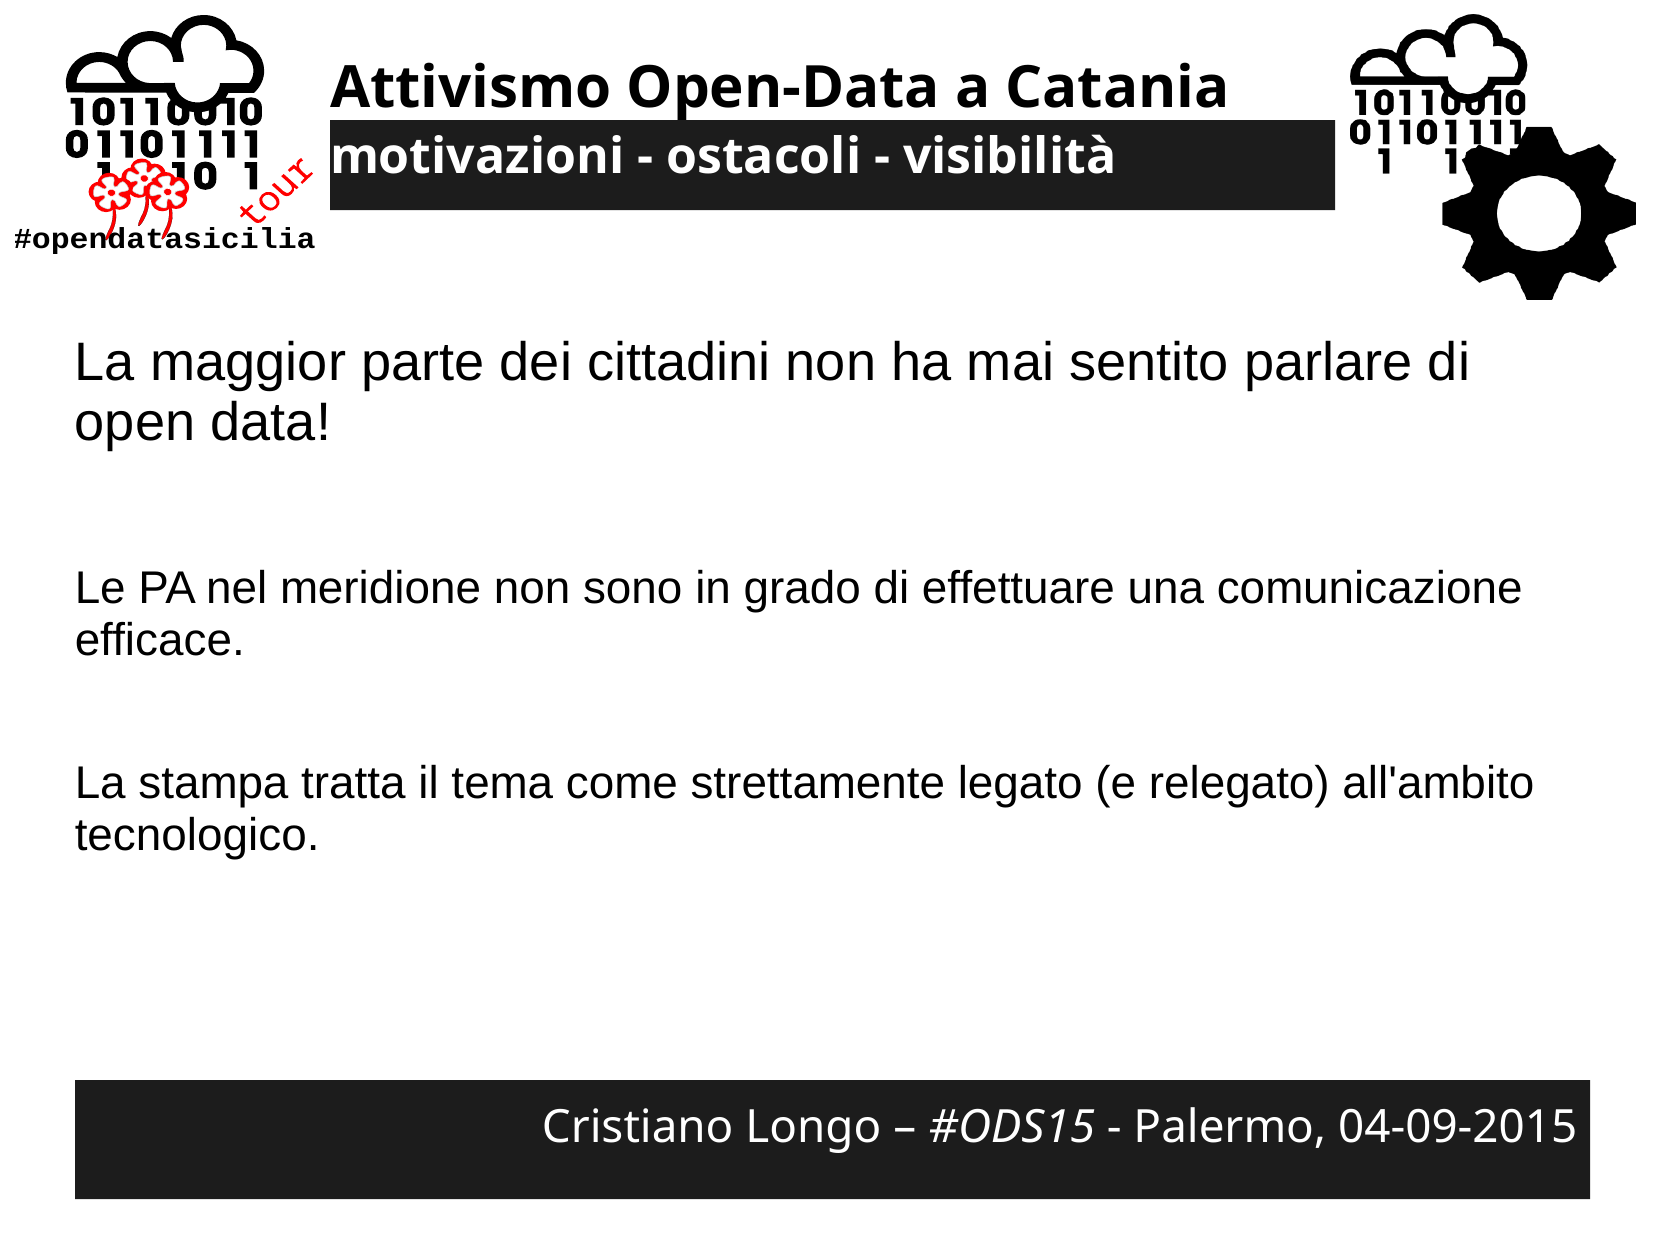

# Attivismo Open-Data a Catania
motivazioni - ostacoli - visibilità
La maggior parte dei cittadini non ha mai sentito parlare di open data!
Le PA nel meridione non sono in grado di effettuare una comunicazione efficace.
La stampa tratta il tema come strettamente legato (e relegato) all'ambito tecnologico.
 Cristiano Longo – #ODS15 - Palermo, 04-09-2015